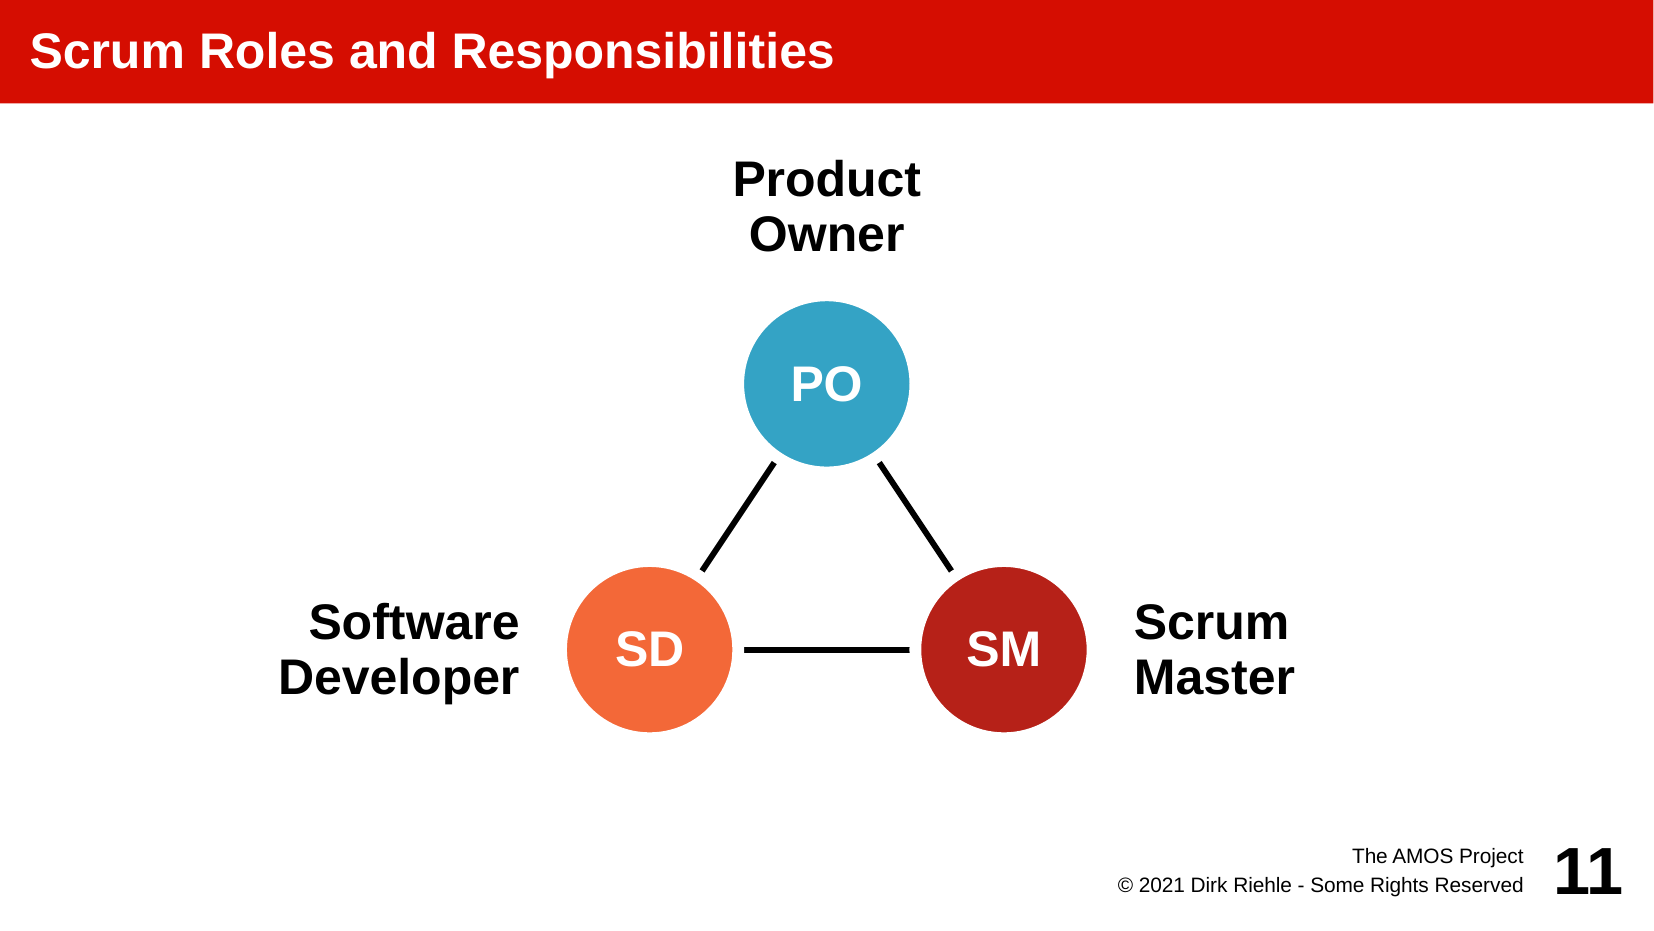

# Scrum Roles and Responsibilities
Product
Owner
PO
Software
Developer
SD
SM
Scrum
Master
The AMOS Project
11
© 2021 Dirk Riehle - Some Rights Reserved